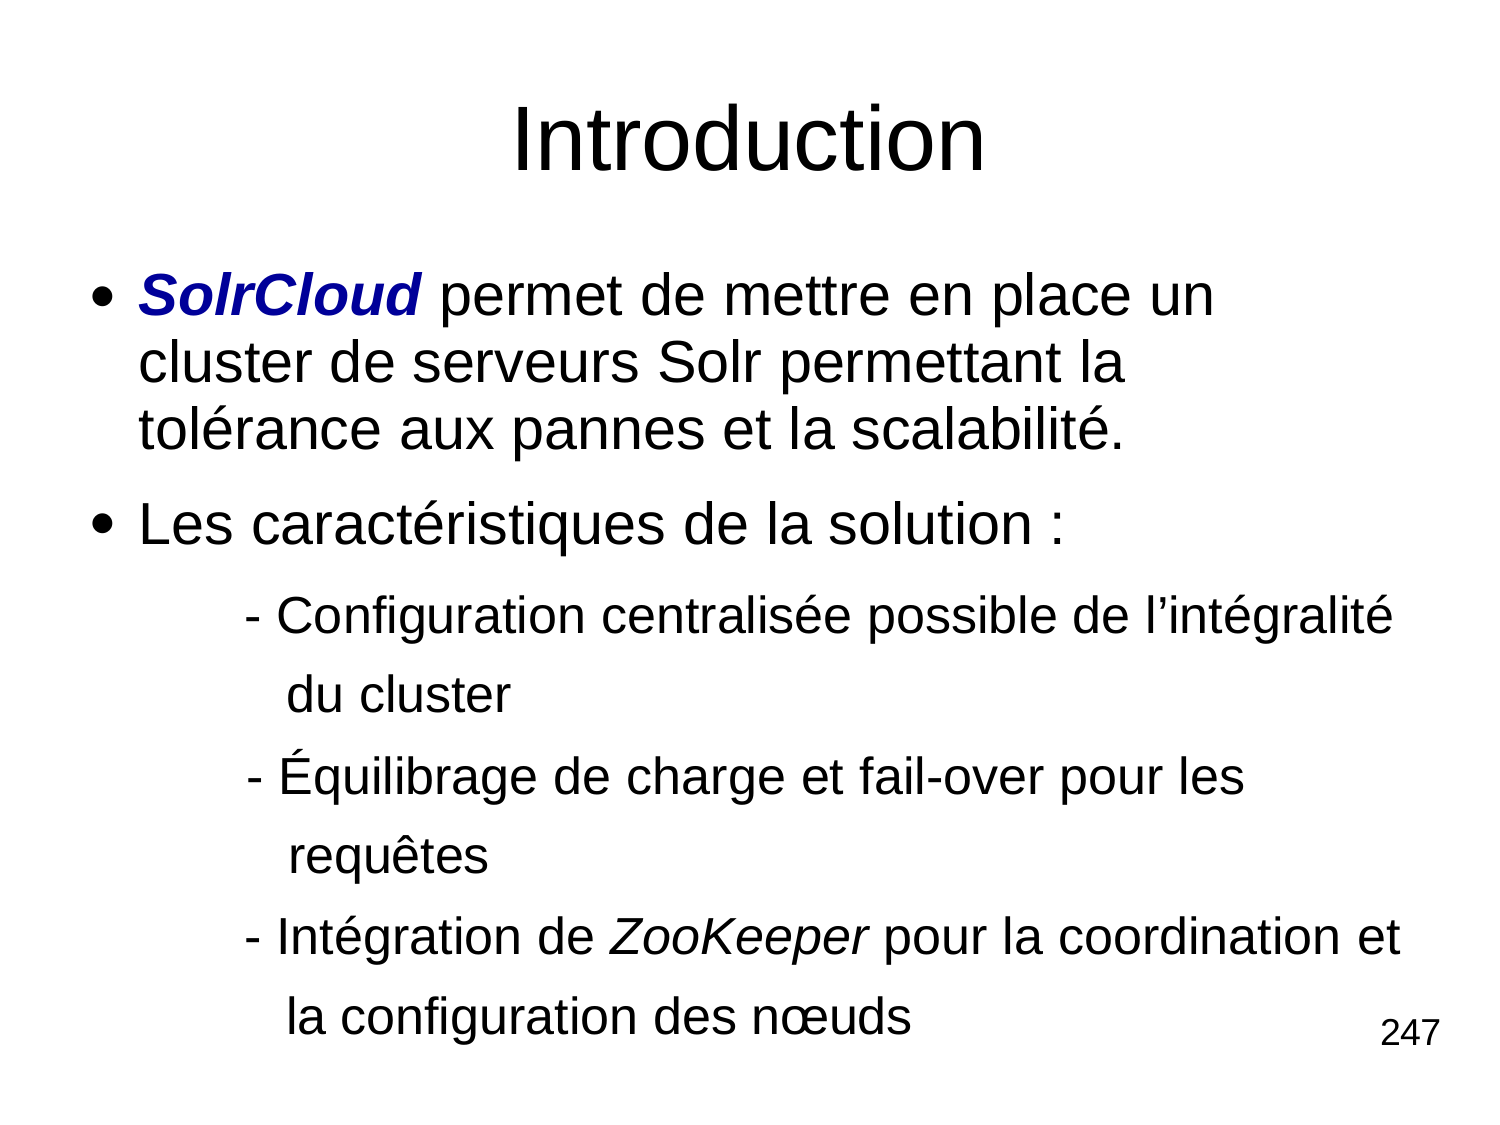

# Introduction
SolrCloud permet de mettre en place un cluster de serveurs Solr permettant la tolérance aux pannes et la scalabilité.
Les caractéristiques de la solution :
●
●
- Configuration centralisée possible de l’intégralité du cluster
- Équilibrage de charge et fail-over pour les requêtes
- Intégration de ZooKeeper pour la coordination et la configuration des nœuds
247